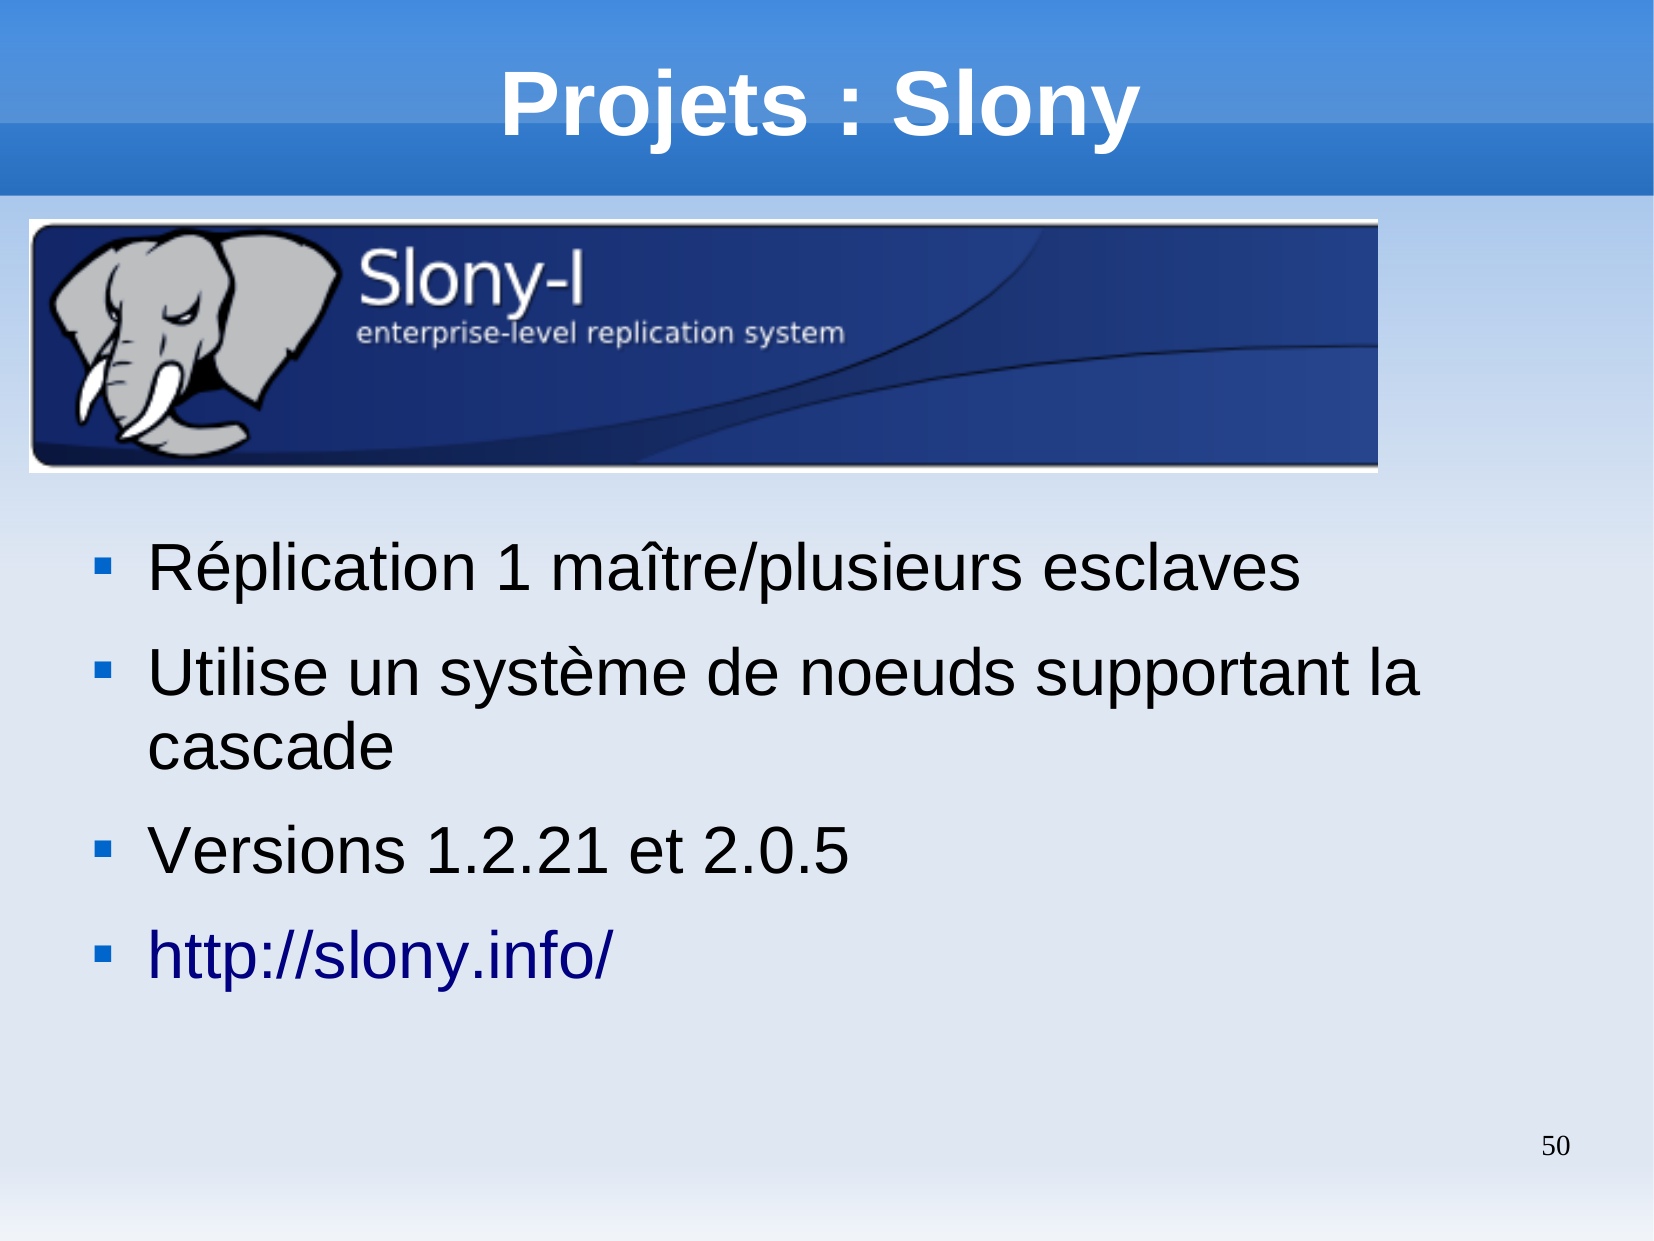

# Projets : Slony
Réplication 1 maître/plusieurs esclaves
Utilise un système de noeuds supportant la cascade
Versions 1.2.21 et 2.0.5
http://slony.info/
50